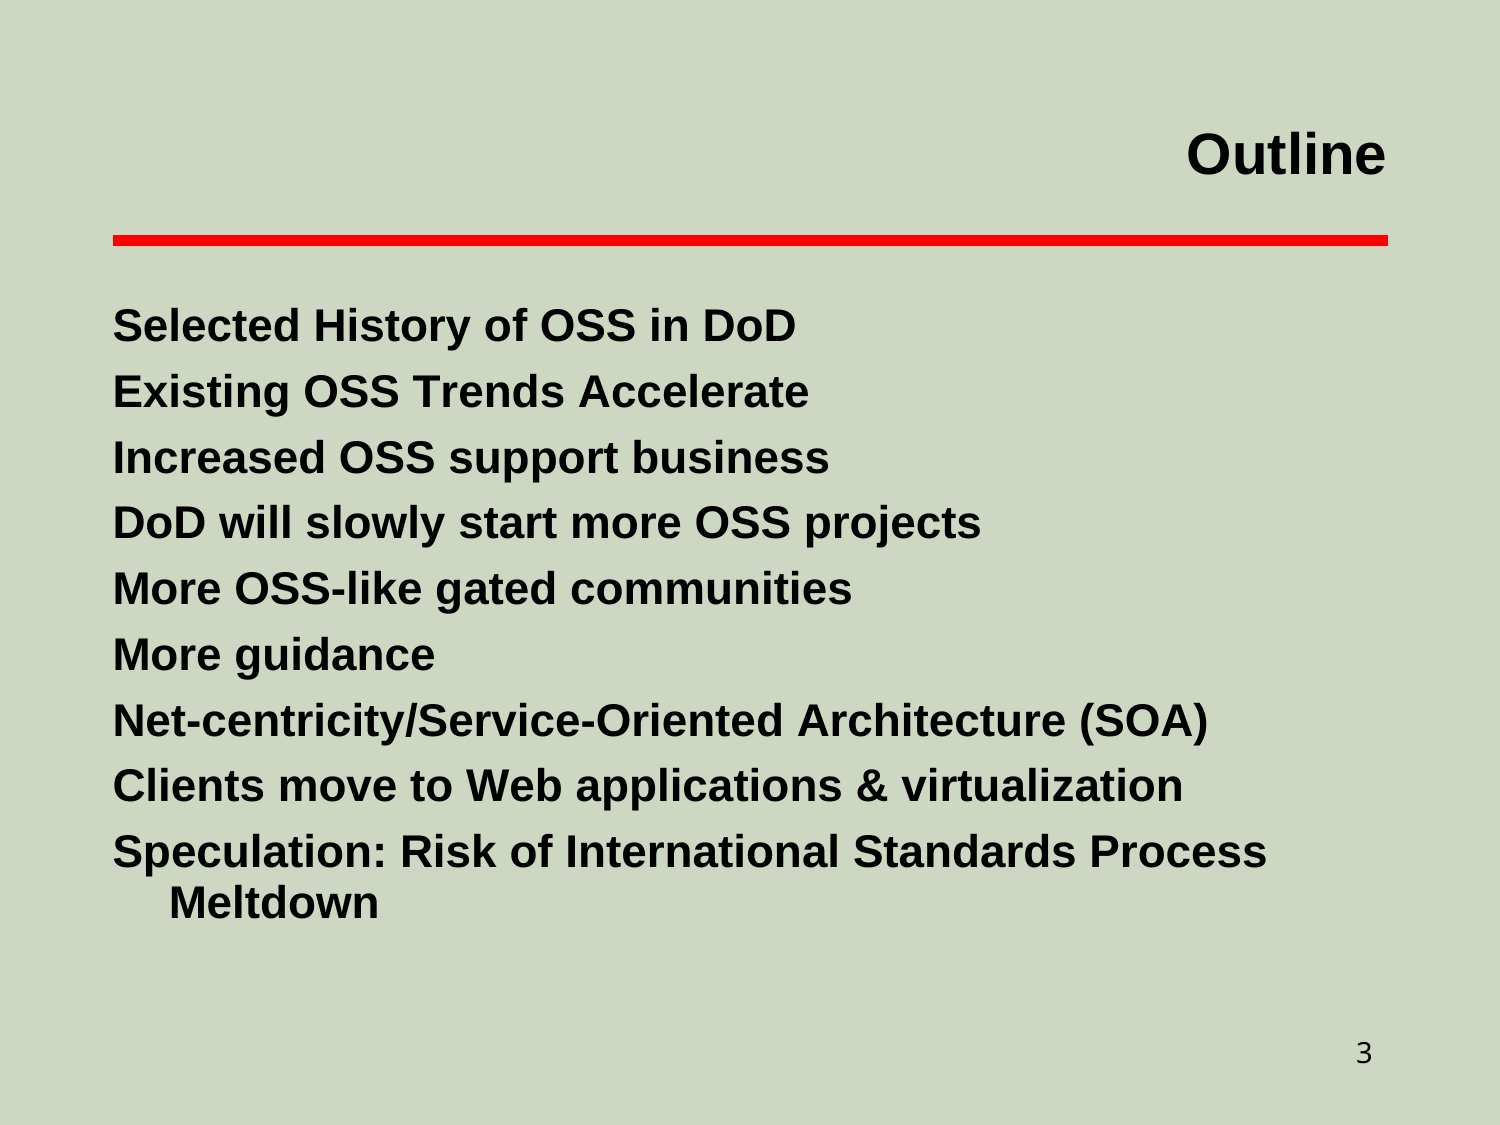

# Outline
Selected History of OSS in DoD
Existing OSS Trends Accelerate
Increased OSS support business
DoD will slowly start more OSS projects
More OSS-like gated communities
More guidance
Net-centricity/Service-Oriented Architecture (SOA)
Clients move to Web applications & virtualization
Speculation: Risk of International Standards Process Meltdown